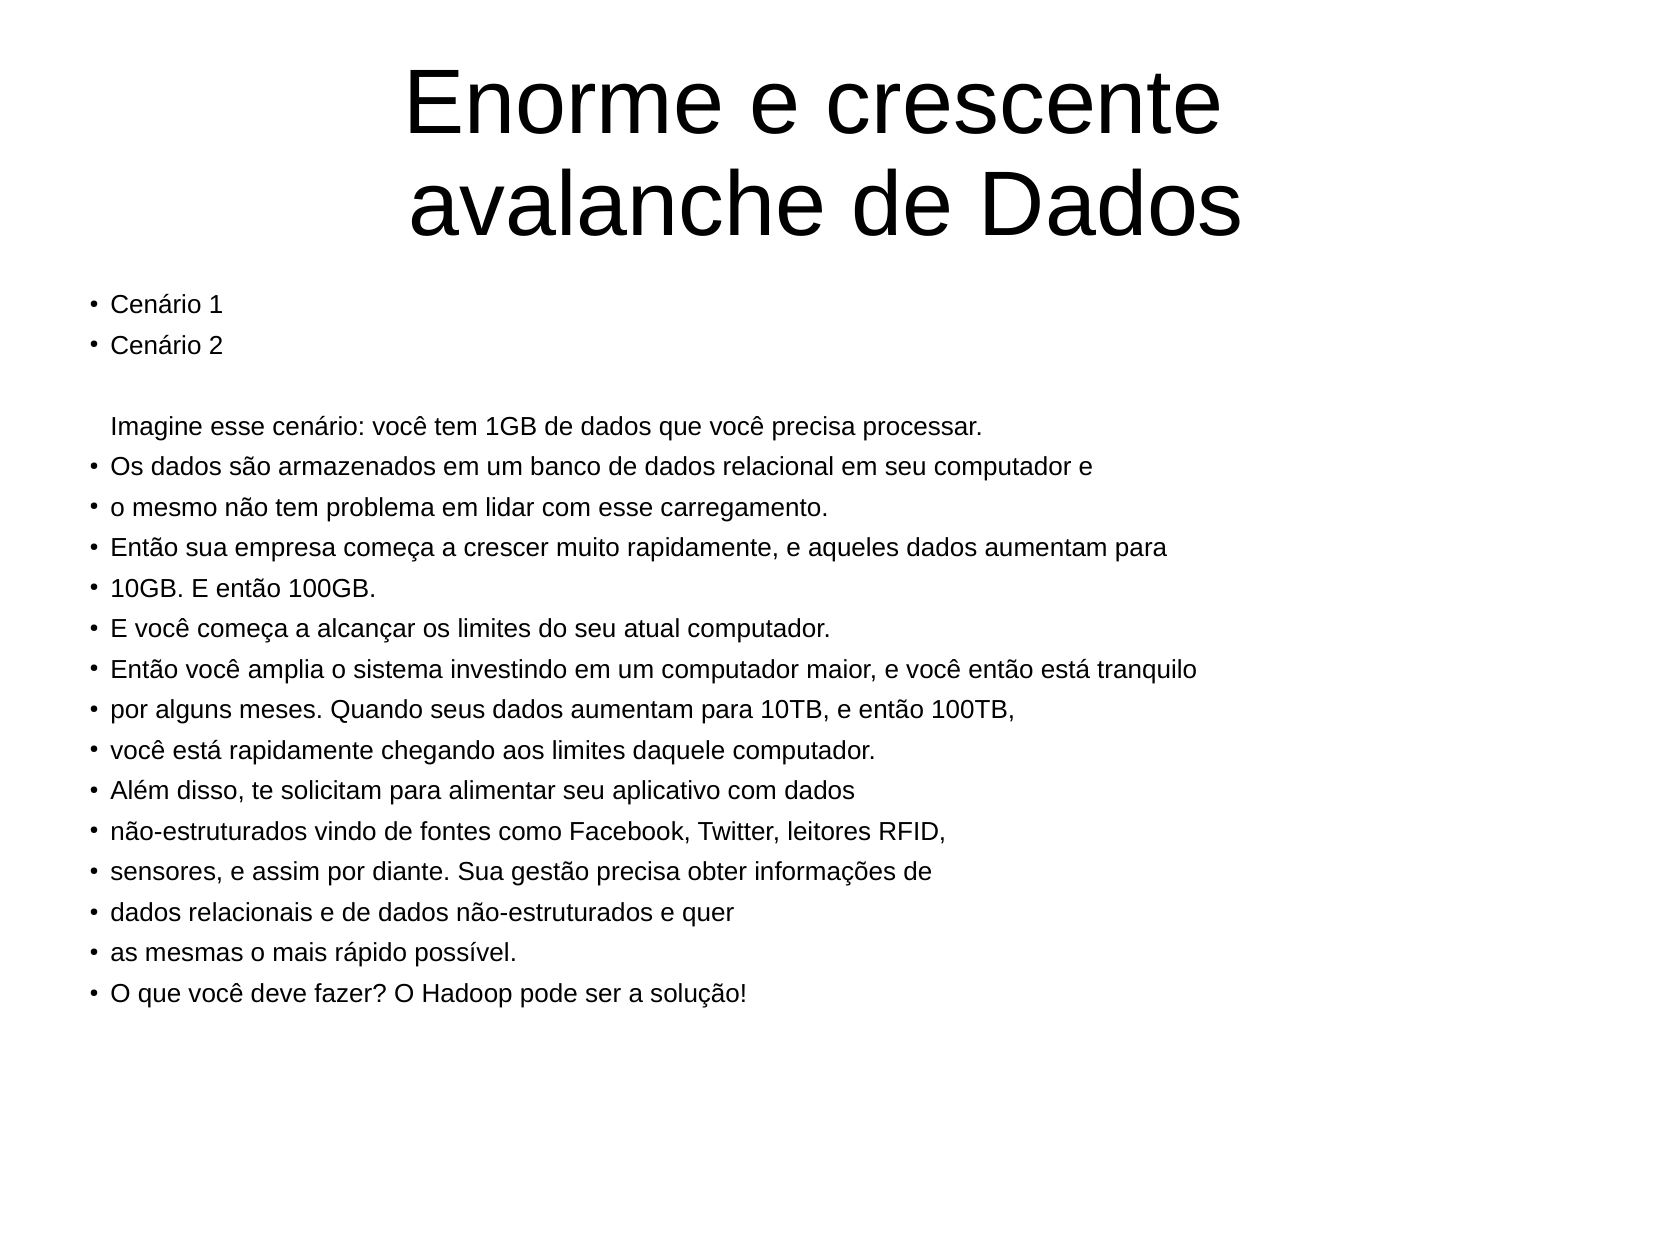

# Enorme e crescente avalanche de Dados
Cenário 1
Cenário 2
Imagine esse cenário: você tem 1GB de dados que você precisa processar.
Os dados são armazenados em um banco de dados relacional em seu computador e
o mesmo não tem problema em lidar com esse carregamento.
Então sua empresa começa a crescer muito rapidamente, e aqueles dados aumentam para
10GB. E então 100GB.
E você começa a alcançar os limites do seu atual computador.
Então você amplia o sistema investindo em um computador maior, e você então está tranquilo
por alguns meses. Quando seus dados aumentam para 10TB, e então 100TB,
você está rapidamente chegando aos limites daquele computador.
Além disso, te solicitam para alimentar seu aplicativo com dados
não-estruturados vindo de fontes como Facebook, Twitter, leitores RFID,
sensores, e assim por diante. Sua gestão precisa obter informações de
dados relacionais e de dados não-estruturados e quer
as mesmas o mais rápido possível.
O que você deve fazer? O Hadoop pode ser a solução!